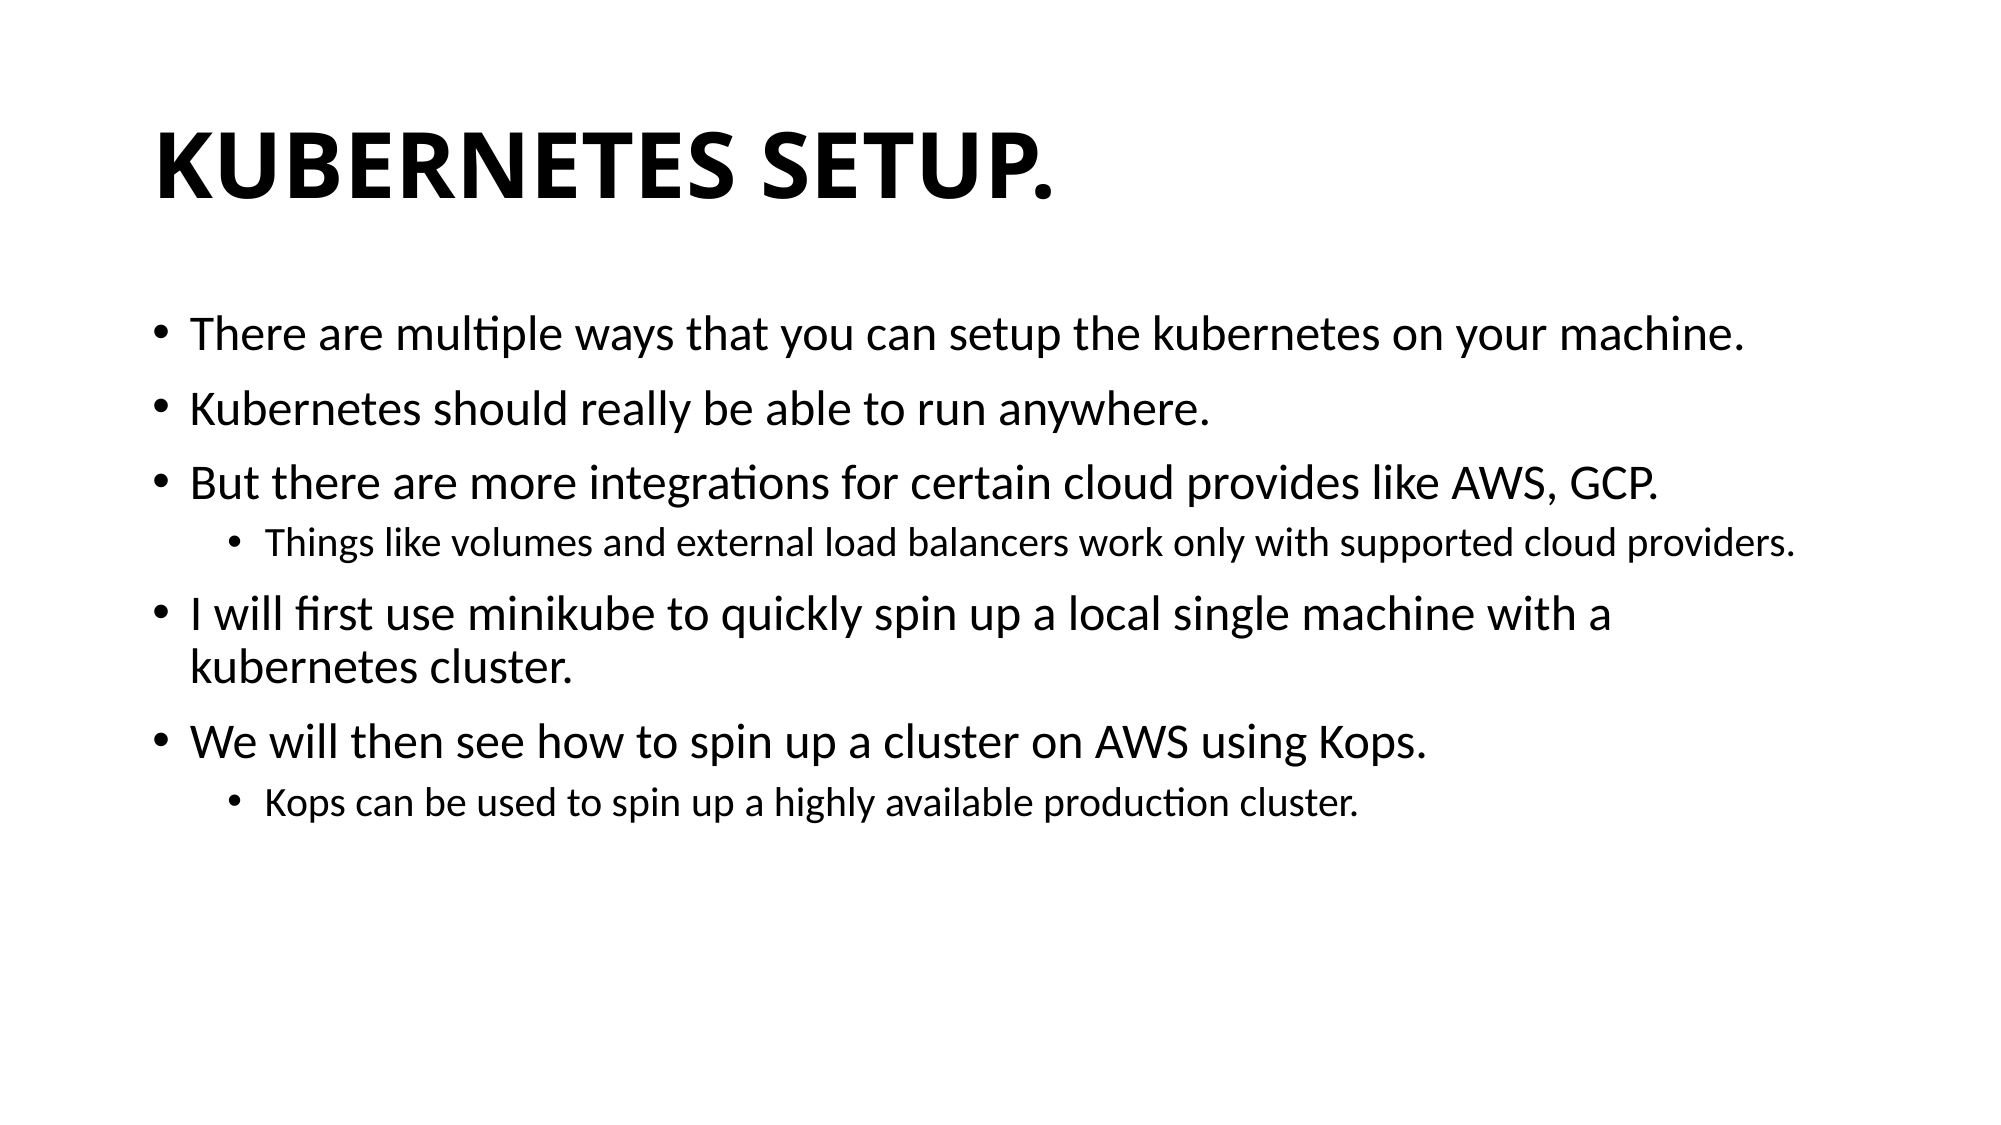

# KUBERNETES SETUP.
There are multiple ways that you can setup the kubernetes on your machine.
Kubernetes should really be able to run anywhere.
But there are more integrations for certain cloud provides like AWS, GCP.
Things like volumes and external load balancers work only with supported cloud providers.
I will first use minikube to quickly spin up a local single machine with a kubernetes cluster.
We will then see how to spin up a cluster on AWS using Kops.
Kops can be used to spin up a highly available production cluster.